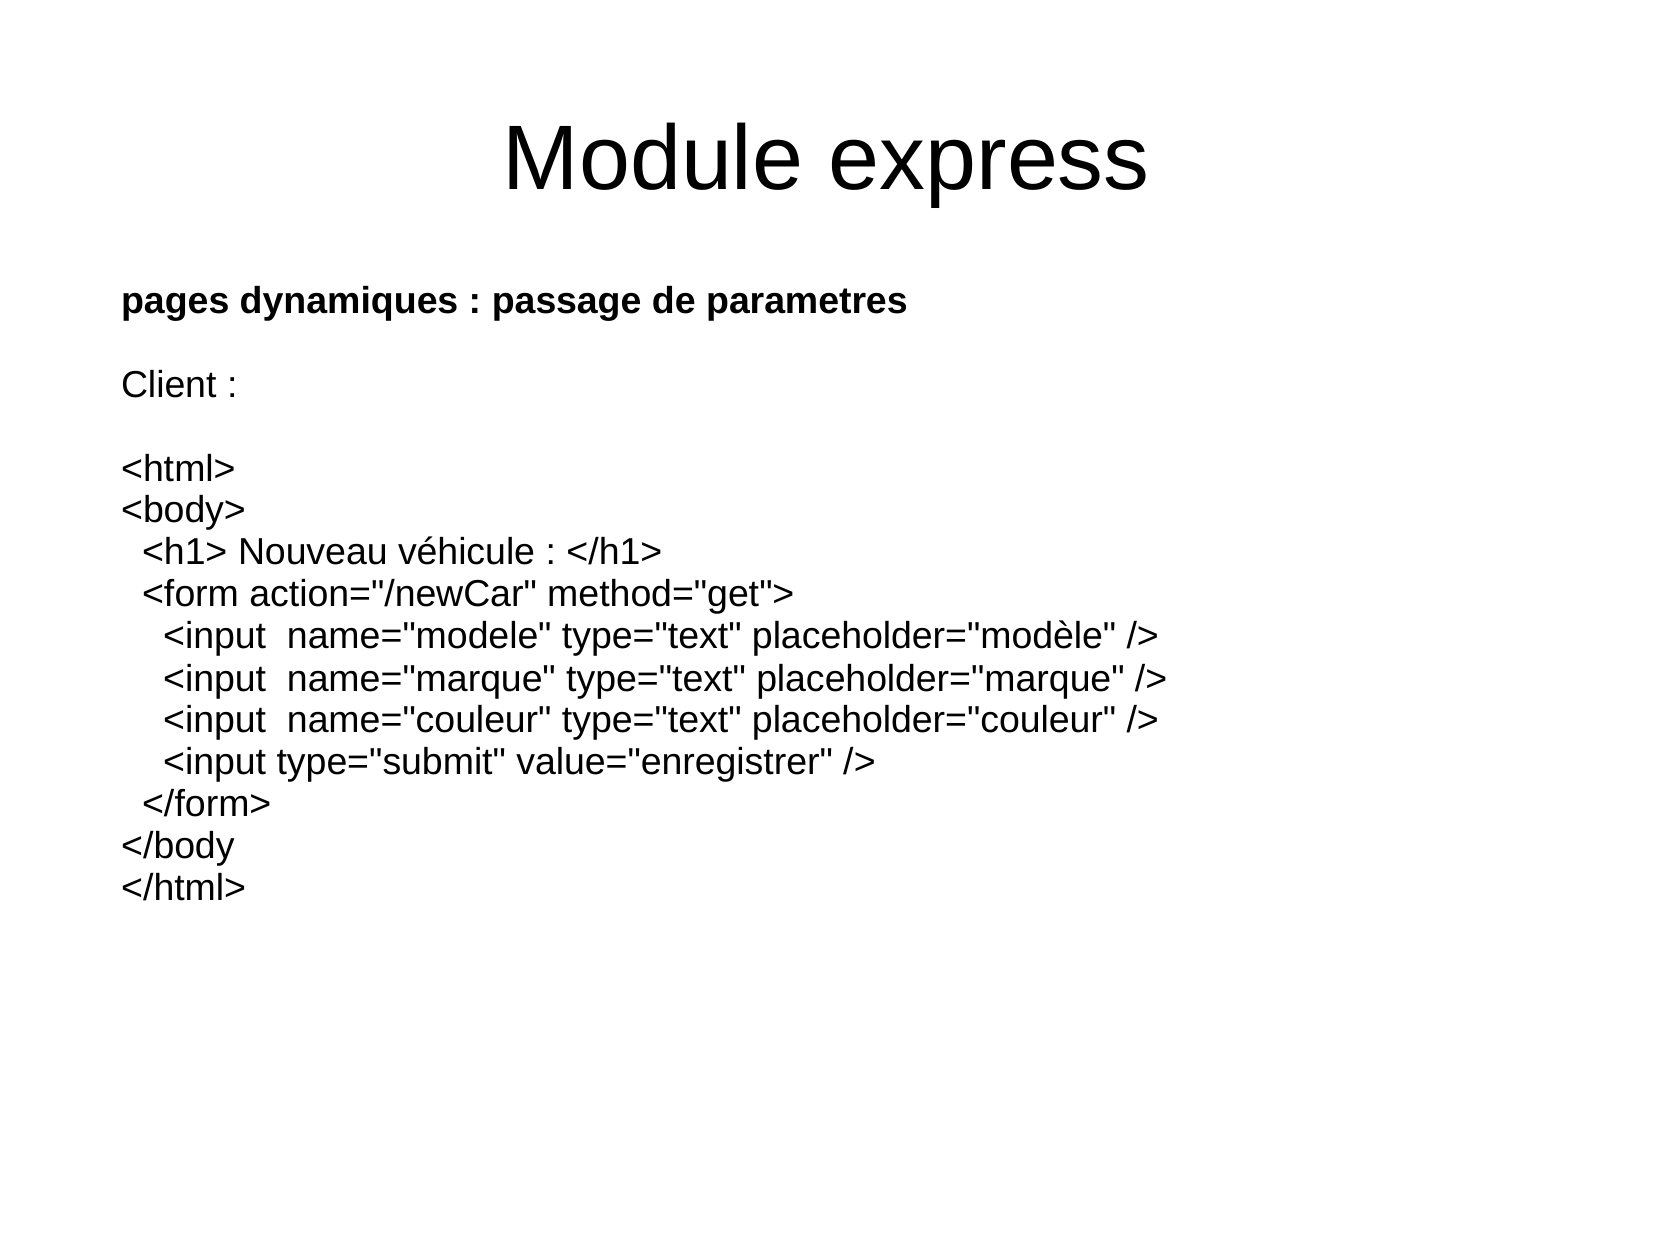

# Module express
pages dynamiques : passage de parametres
Client :
<html>
<body>
 <h1> Nouveau véhicule : </h1>
 <form action="/newCar" method="get">
 <input name="modele" type="text" placeholder="modèle" />
 <input name="marque" type="text" placeholder="marque" />
 <input name="couleur" type="text" placeholder="couleur" />
 <input type="submit" value="enregistrer" />
 </form>
</body
</html>